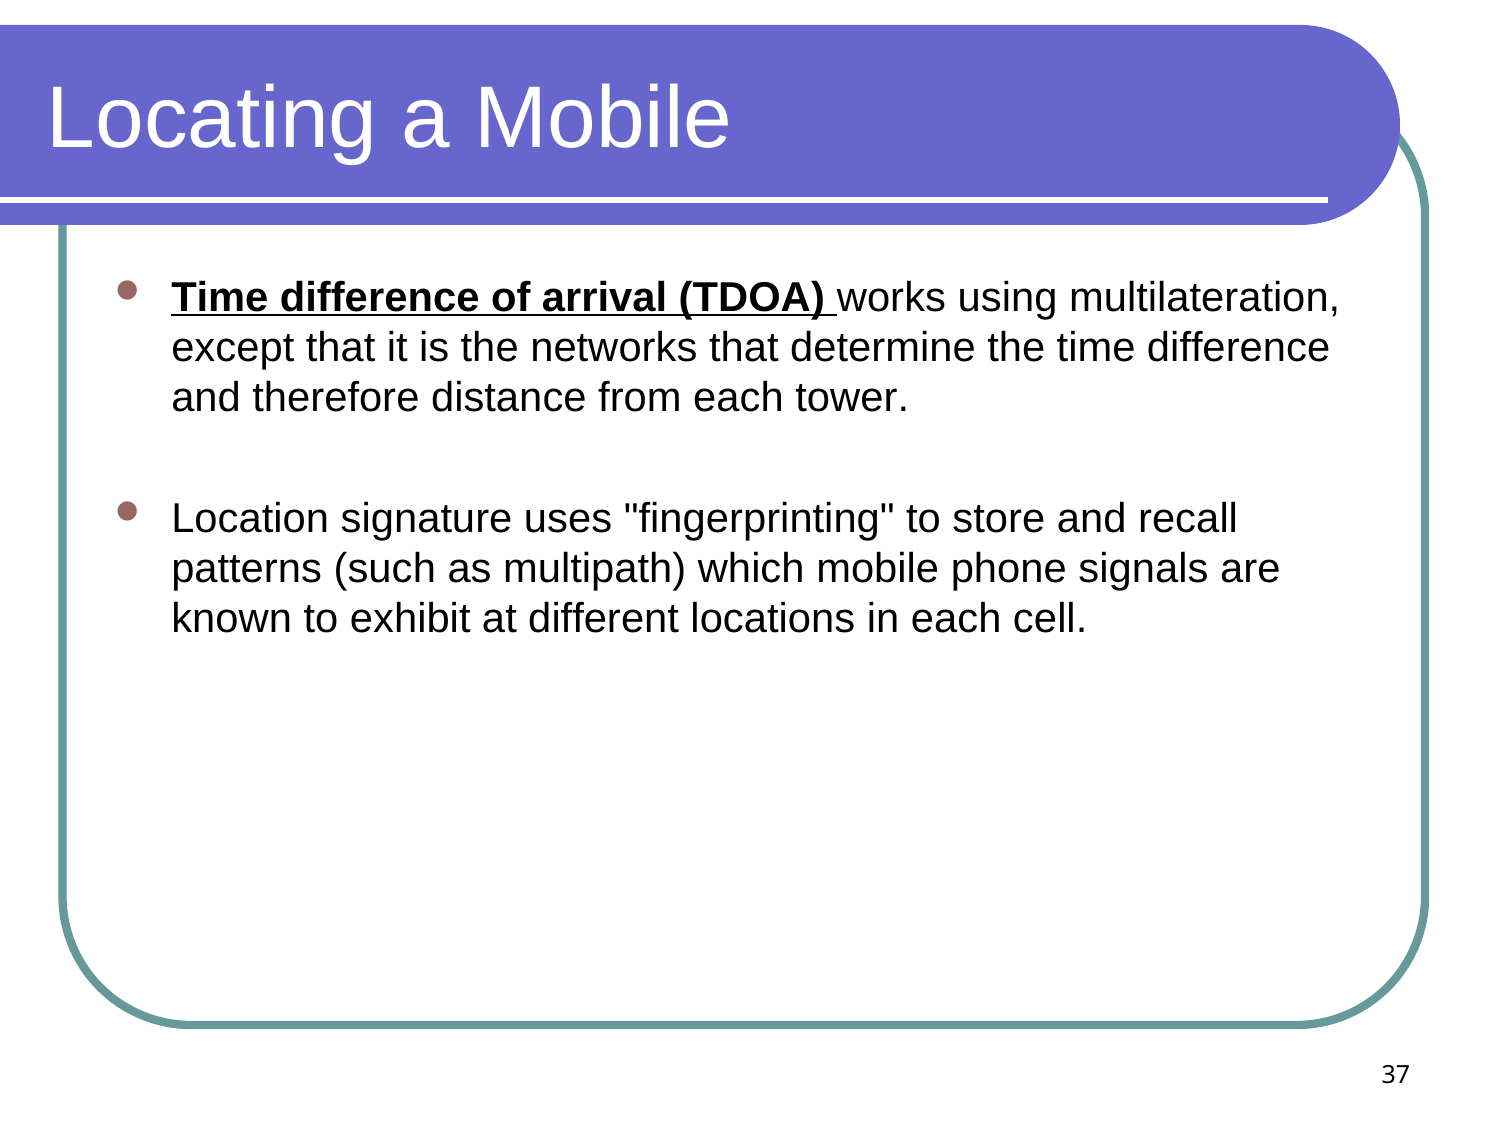

# Locating a Mobile
Time difference of arrival (TDOA) works using multilateration, except that it is the networks that determine the time difference and therefore distance from each tower.
Location signature uses "fingerprinting" to store and recall patterns (such as multipath) which mobile phone signals are known to exhibit at different locations in each cell.